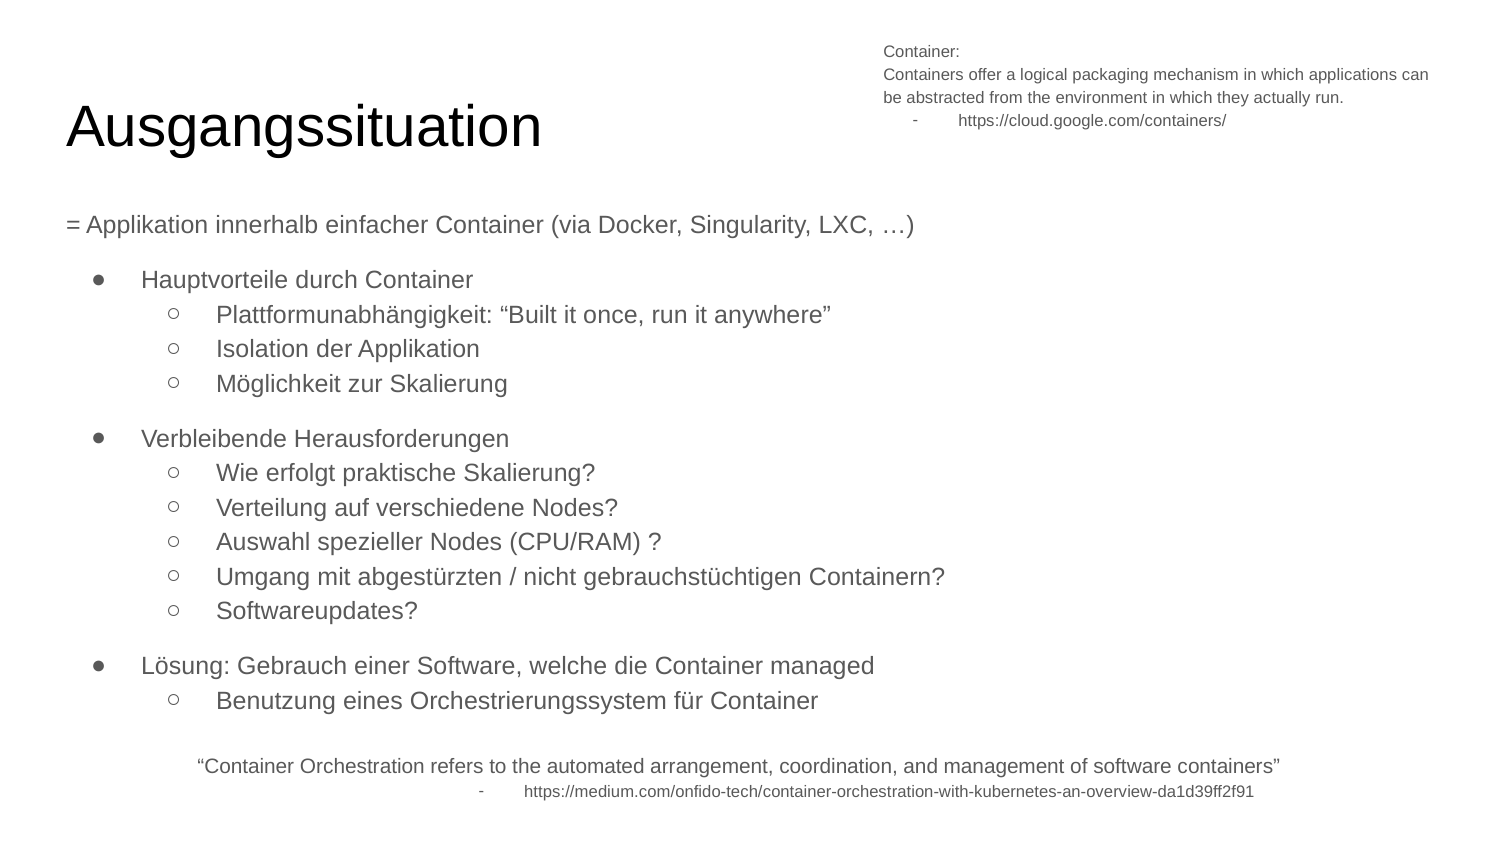

Container:
Containers offer a logical packaging mechanism in which applications can be abstracted from the environment in which they actually run.
https://cloud.google.com/containers/
# Ausgangssituation
= Applikation innerhalb einfacher Container (via Docker, Singularity, LXC, …)
Hauptvorteile durch Container
Plattformunabhängigkeit: “Built it once, run it anywhere”
Isolation der Applikation
Möglichkeit zur Skalierung
Verbleibende Herausforderungen
Wie erfolgt praktische Skalierung?
Verteilung auf verschiedene Nodes?
Auswahl spezieller Nodes (CPU/RAM) ?
Umgang mit abgestürzten / nicht gebrauchstüchtigen Containern?
Softwareupdates?
Lösung: Gebrauch einer Software, welche die Container managed
Benutzung eines Orchestrierungssystem für Container
“Container Orchestration refers to the automated arrangement, coordination, and management of software containers”
https://medium.com/onfido-tech/container-orchestration-with-kubernetes-an-overview-da1d39ff2f91